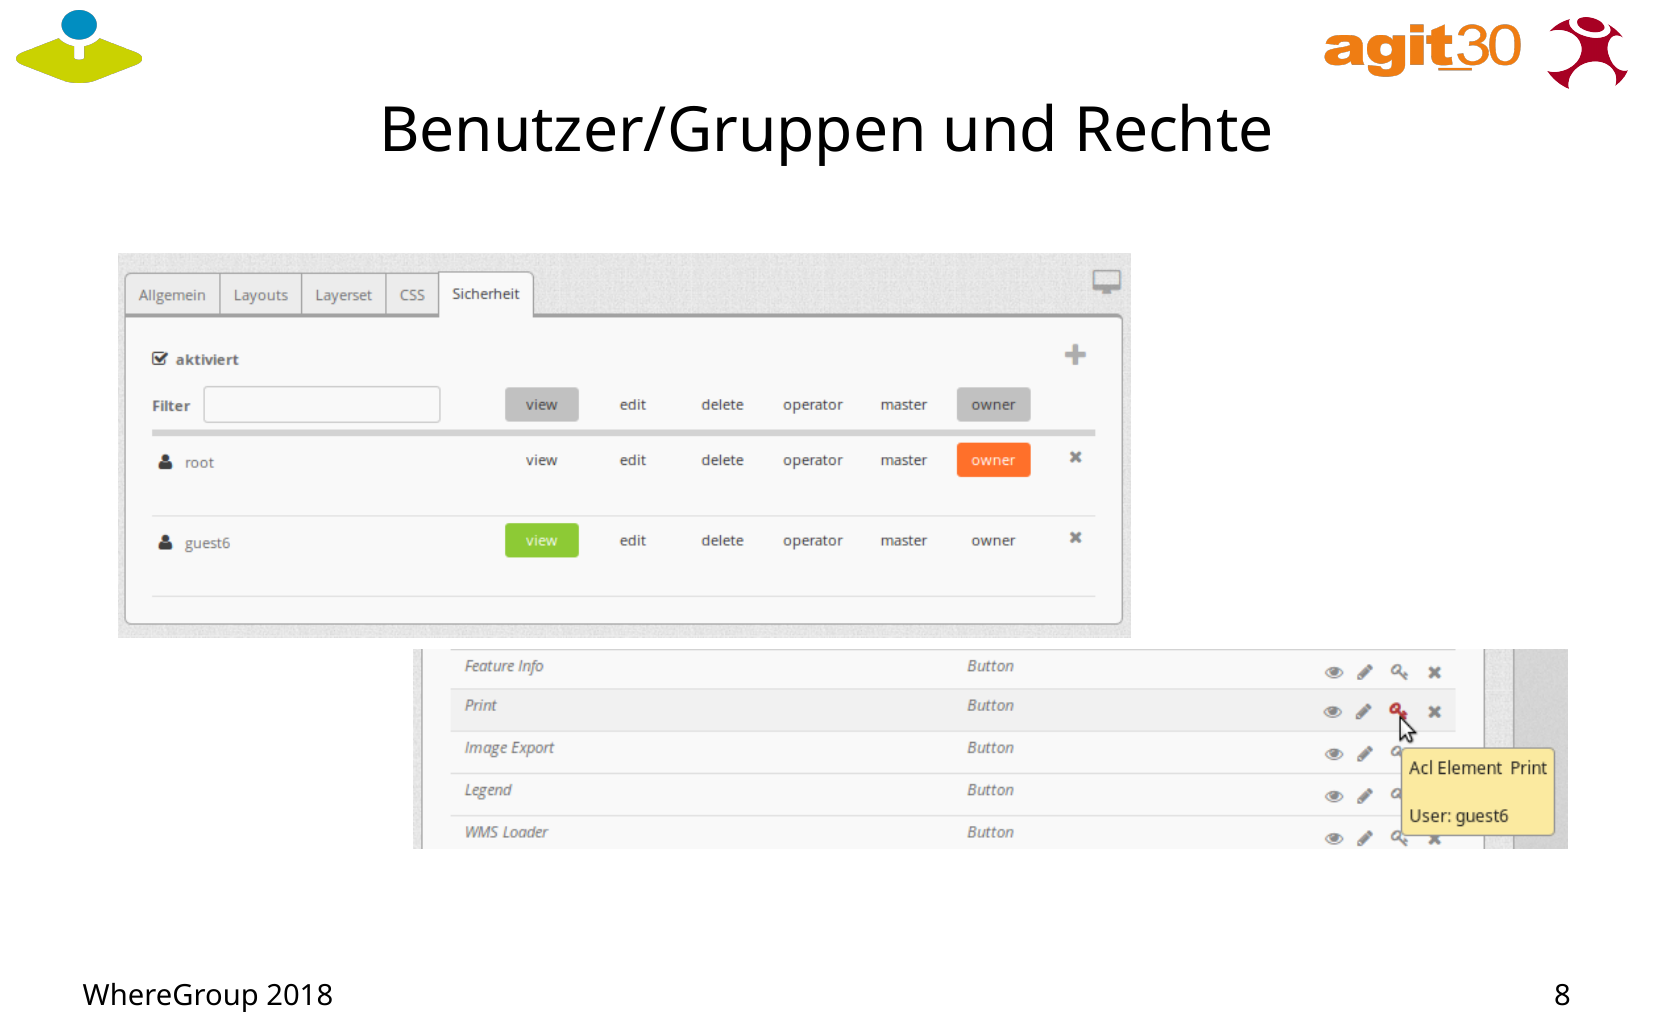

# Benutzer/Gruppen und Rechte
WhereGroup 2018
8